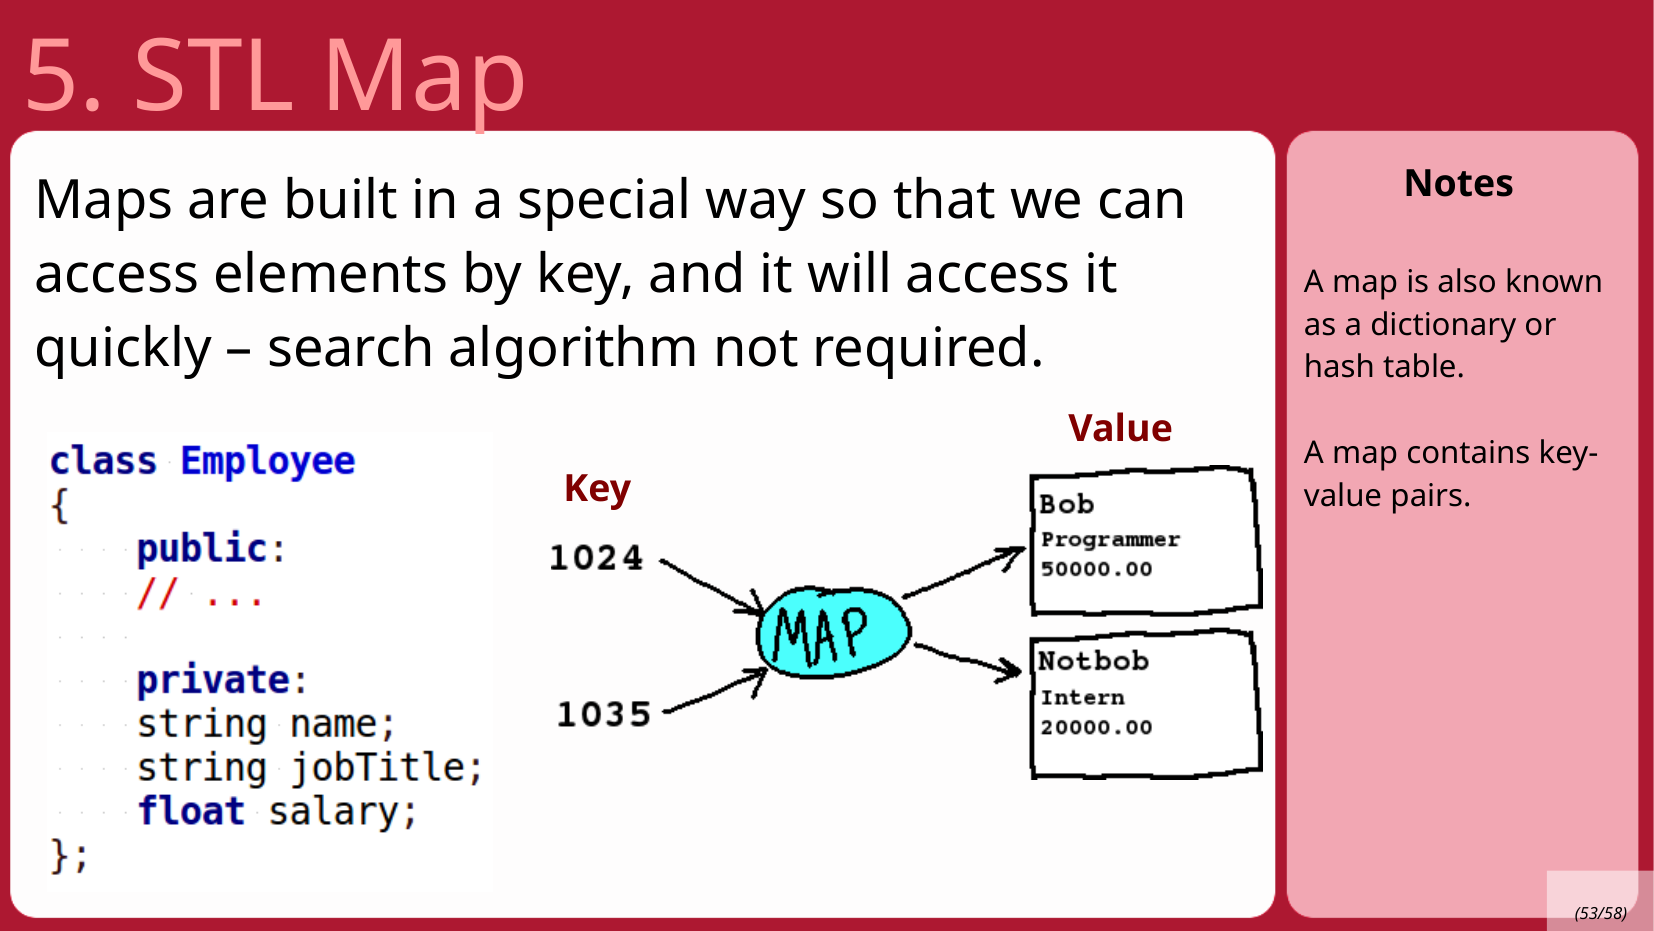

# 5. STL Map
Notes
A map is also known as a dictionary or hash table.
A map contains key-value pairs.
Maps are built in a special way so that we can access elements by key, and it will access it quickly – search algorithm not required.
Value
Key